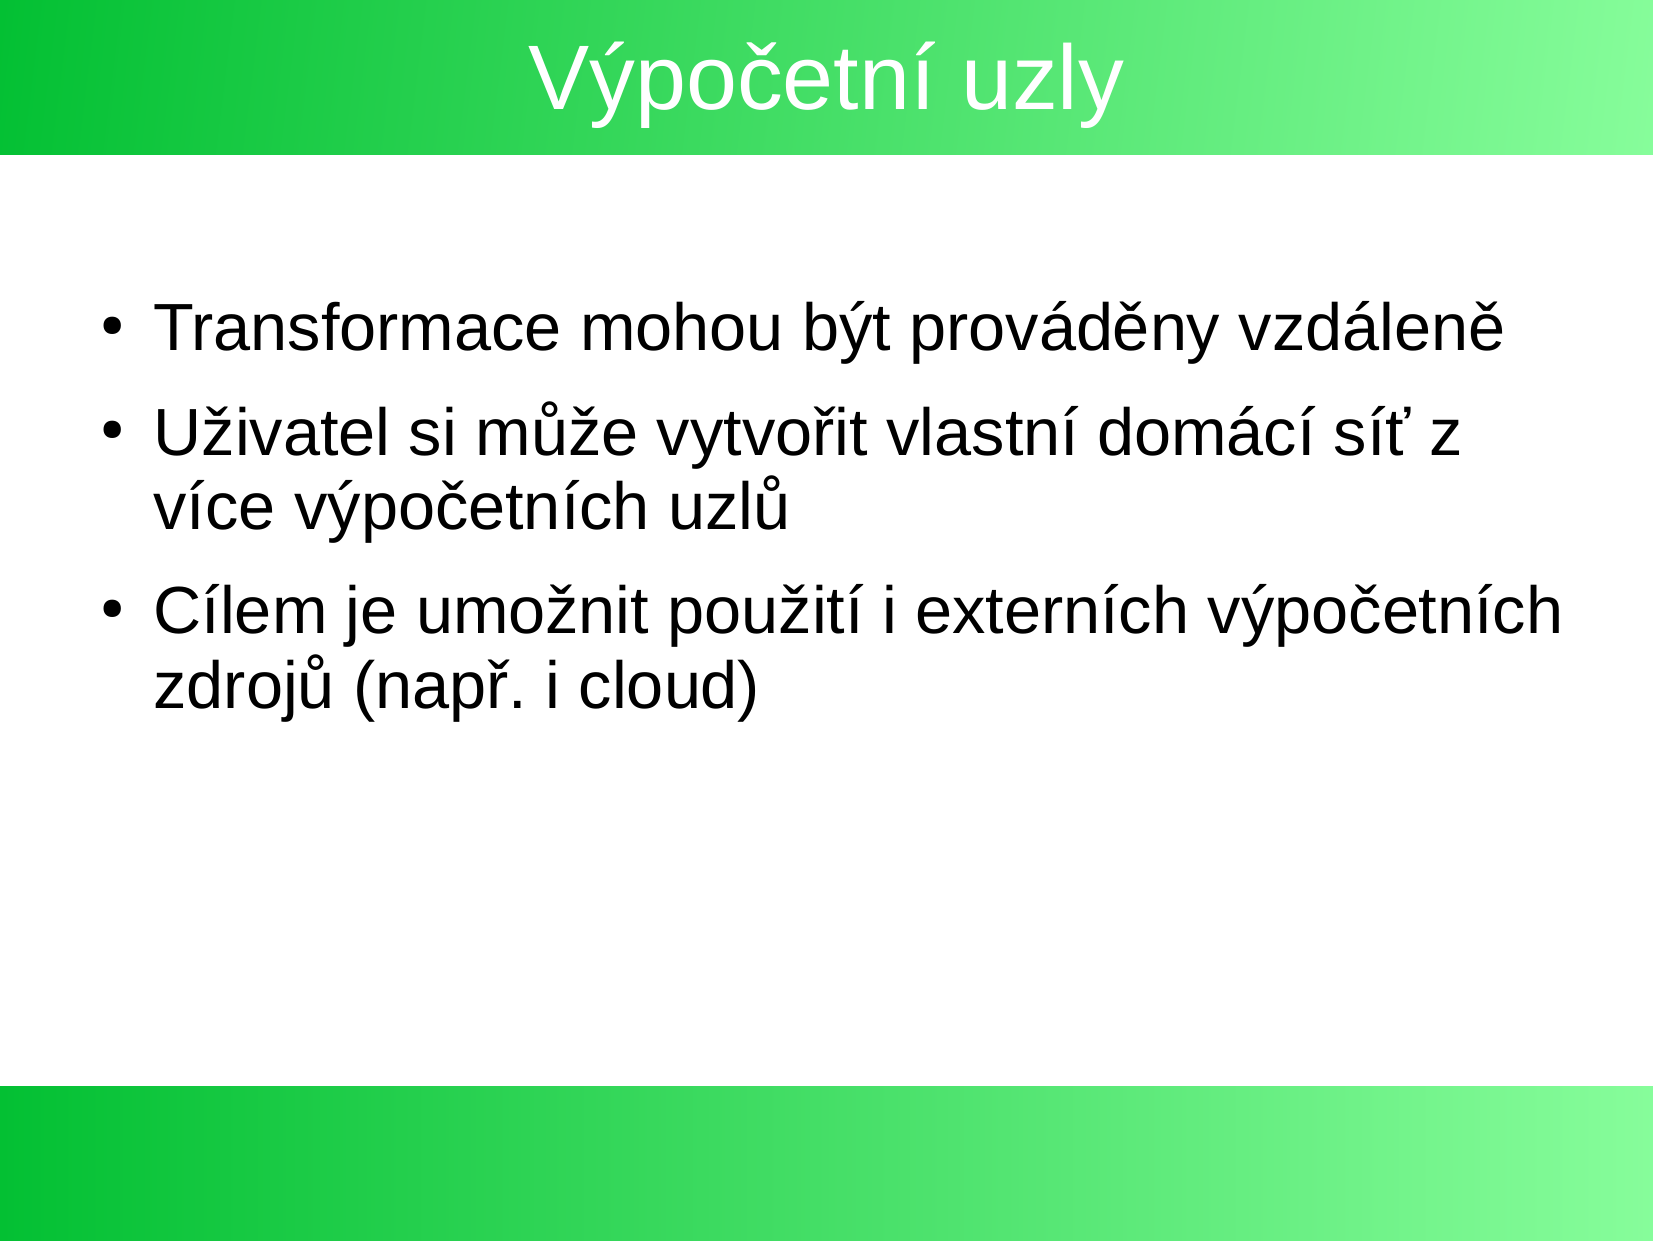

# Výpočetní uzly
Transformace mohou být prováděny vzdáleně
Uživatel si může vytvořit vlastní domácí síť z více výpočetních uzlů
Cílem je umožnit použití i externích výpočetních zdrojů (např. i cloud)